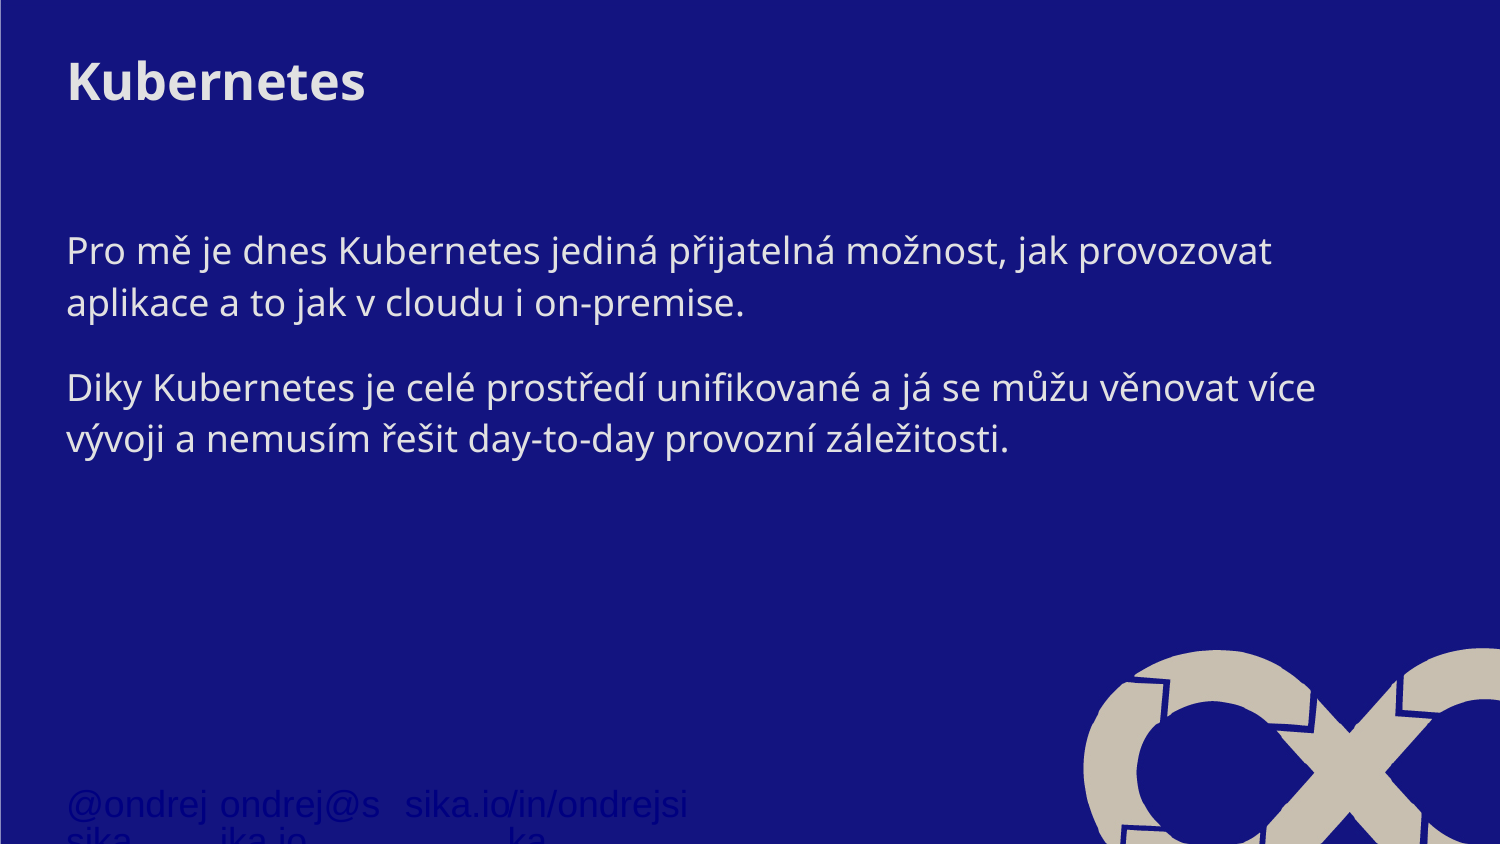

Kubernetes
# Pro mě je dnes Kubernetes jediná přijatelná možnost, jak provozovat aplikace a to jak v cloudu i on-premise.
Diky Kubernetes je celé prostředí unifikované a já se můžu věnovat více vývoji a nemusím řešit day-to-day provozní záležitosti.